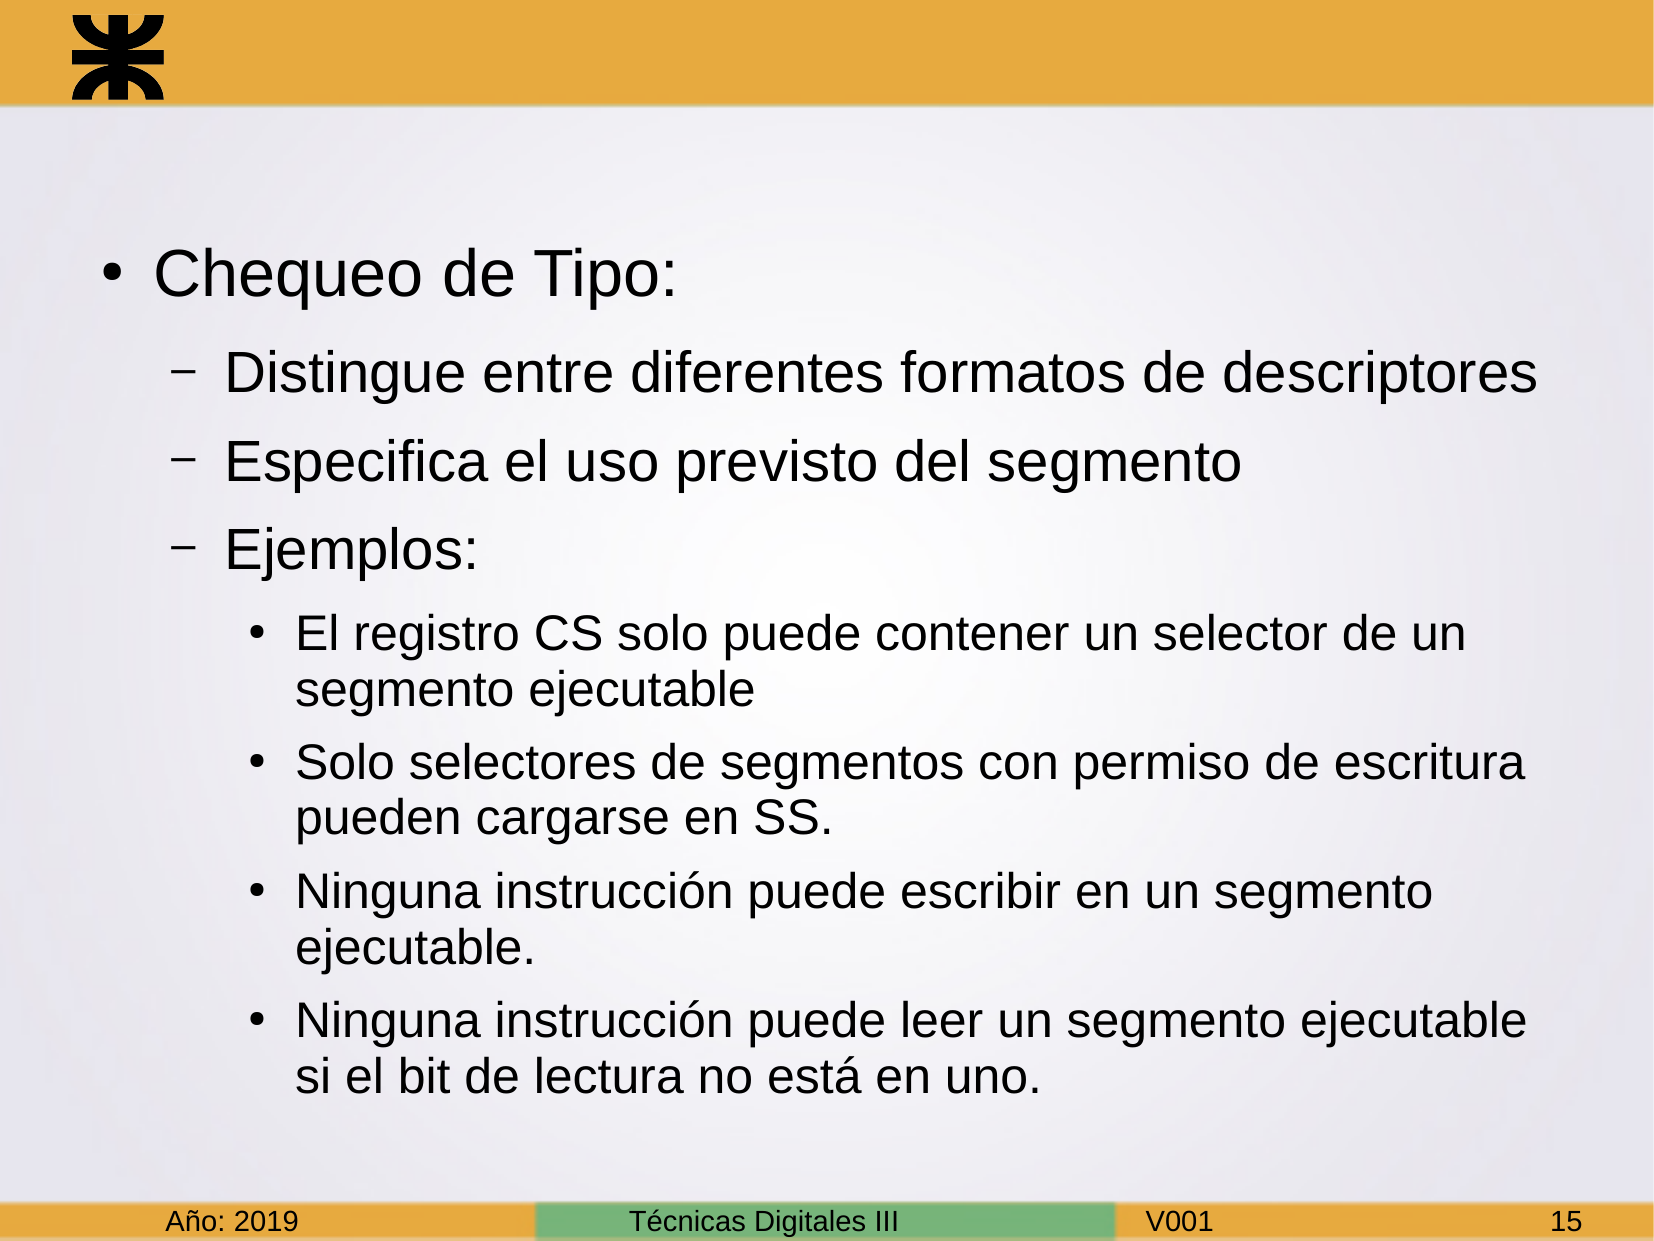

#
Chequeo de Tipo:
Distingue entre diferentes formatos de descriptores
Especifica el uso previsto del segmento
Ejemplos:
El registro CS solo puede contener un selector de un segmento ejecutable
Solo selectores de segmentos con permiso de escritura pueden cargarse en SS.
Ninguna instrucción puede escribir en un segmento ejecutable.
Ninguna instrucción puede leer un segmento ejecutable si el bit de lectura no está en uno.
2013
Técnicas Digitales III
15